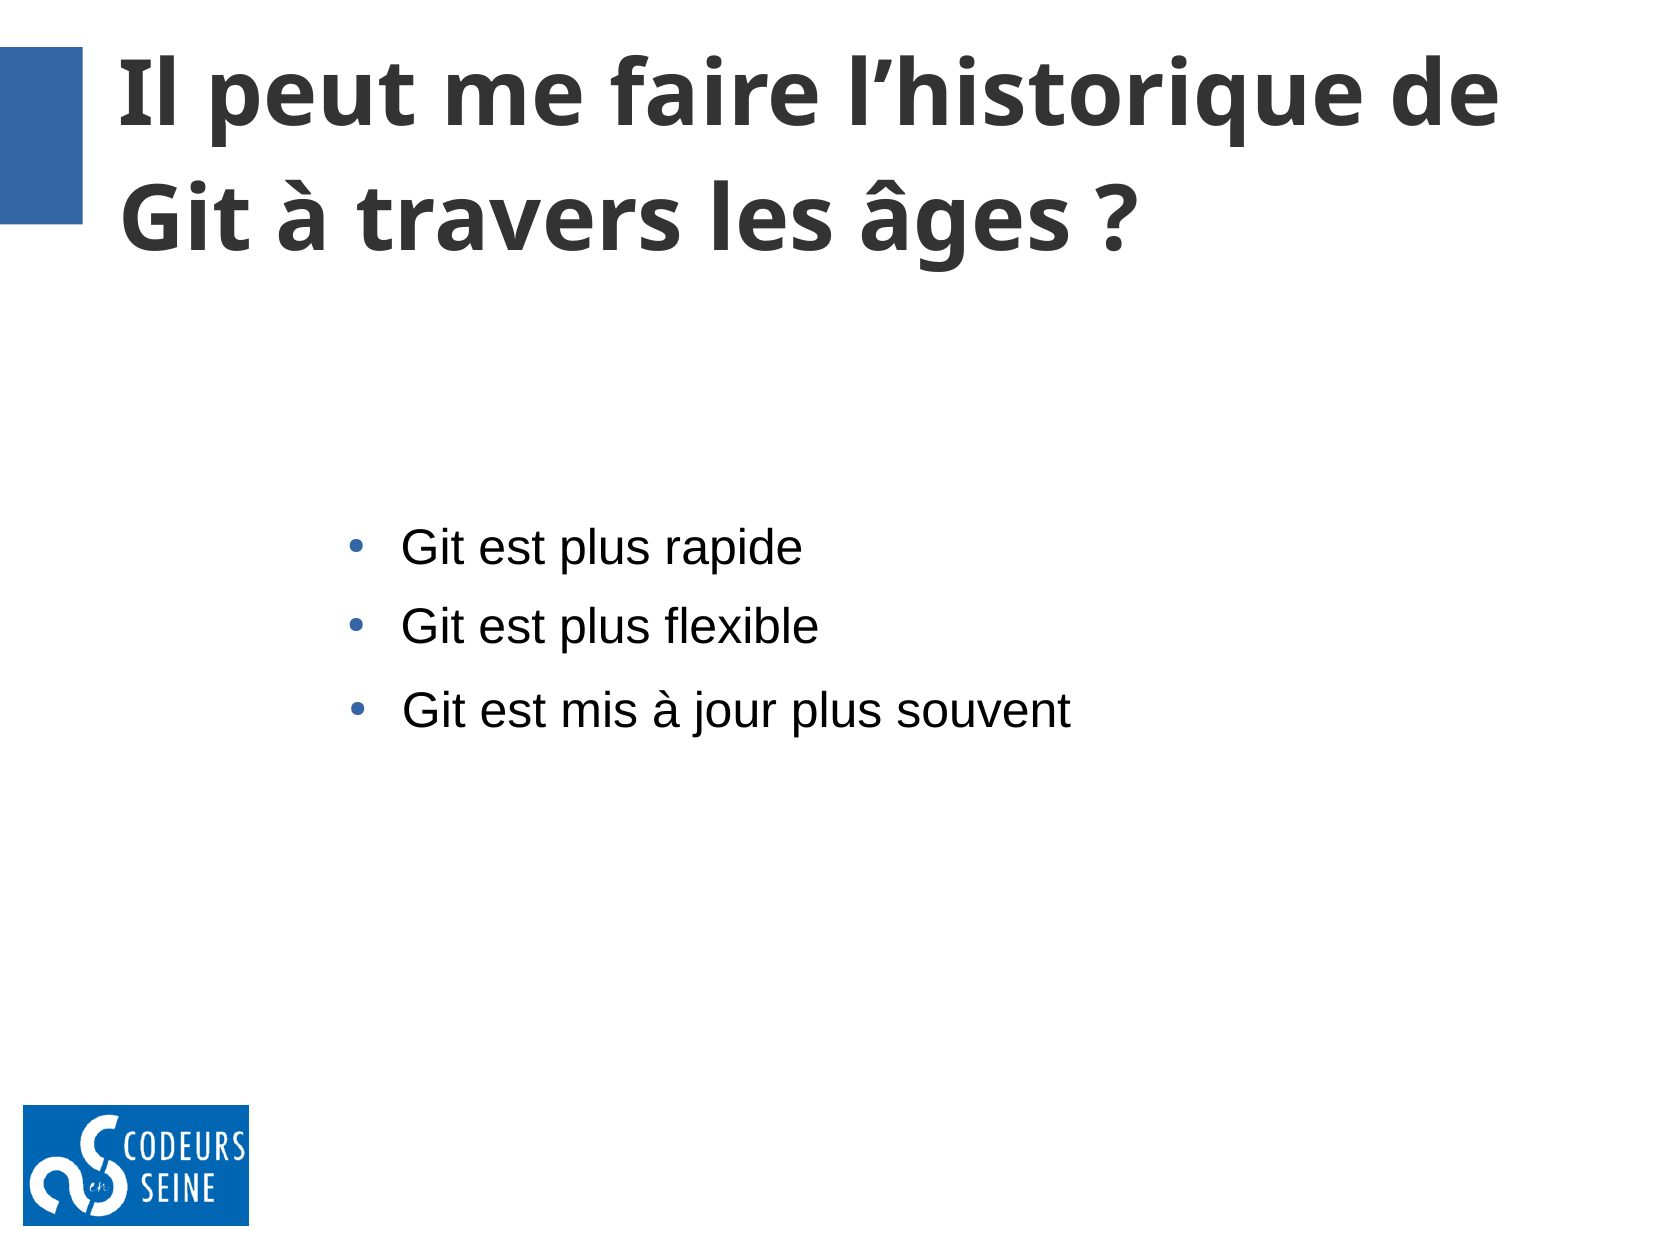

# Il peut me faire l’historique de Git à travers les âges ?
Git est plus rapide
Git est plus flexible
Git est mis à jour plus souvent